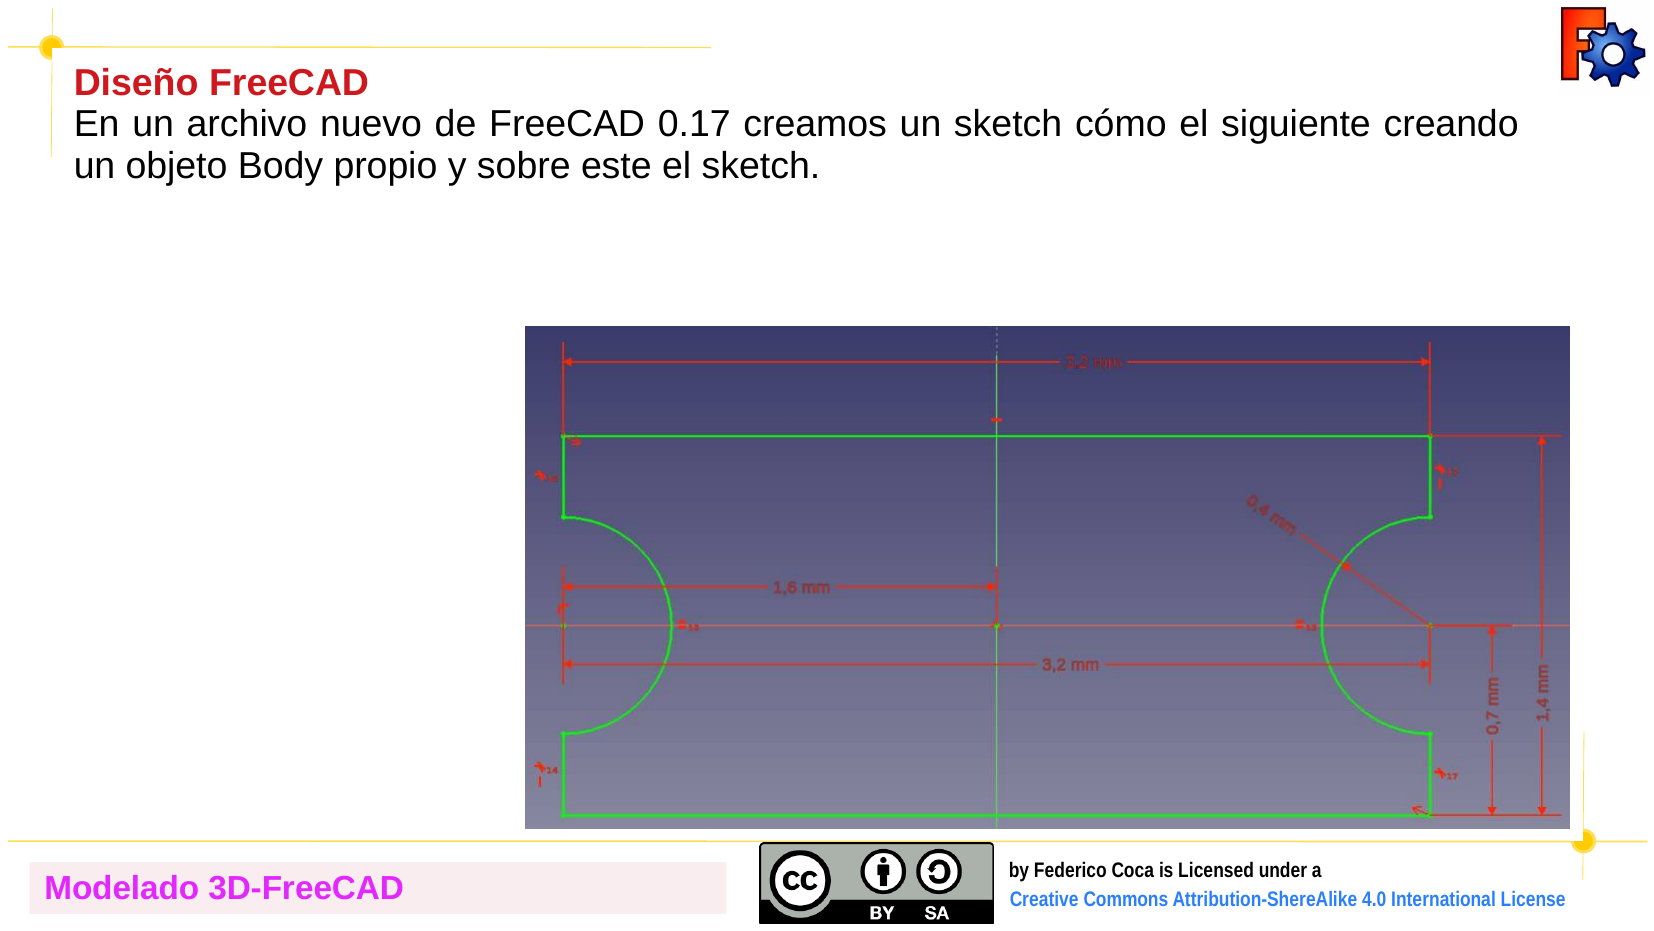

Diseño FreeCAD
En un archivo nuevo de FreeCAD 0.17 creamos un sketch cómo el siguiente creando un objeto Body propio y sobre este el sketch.
Modelado 3D-FreeCAD